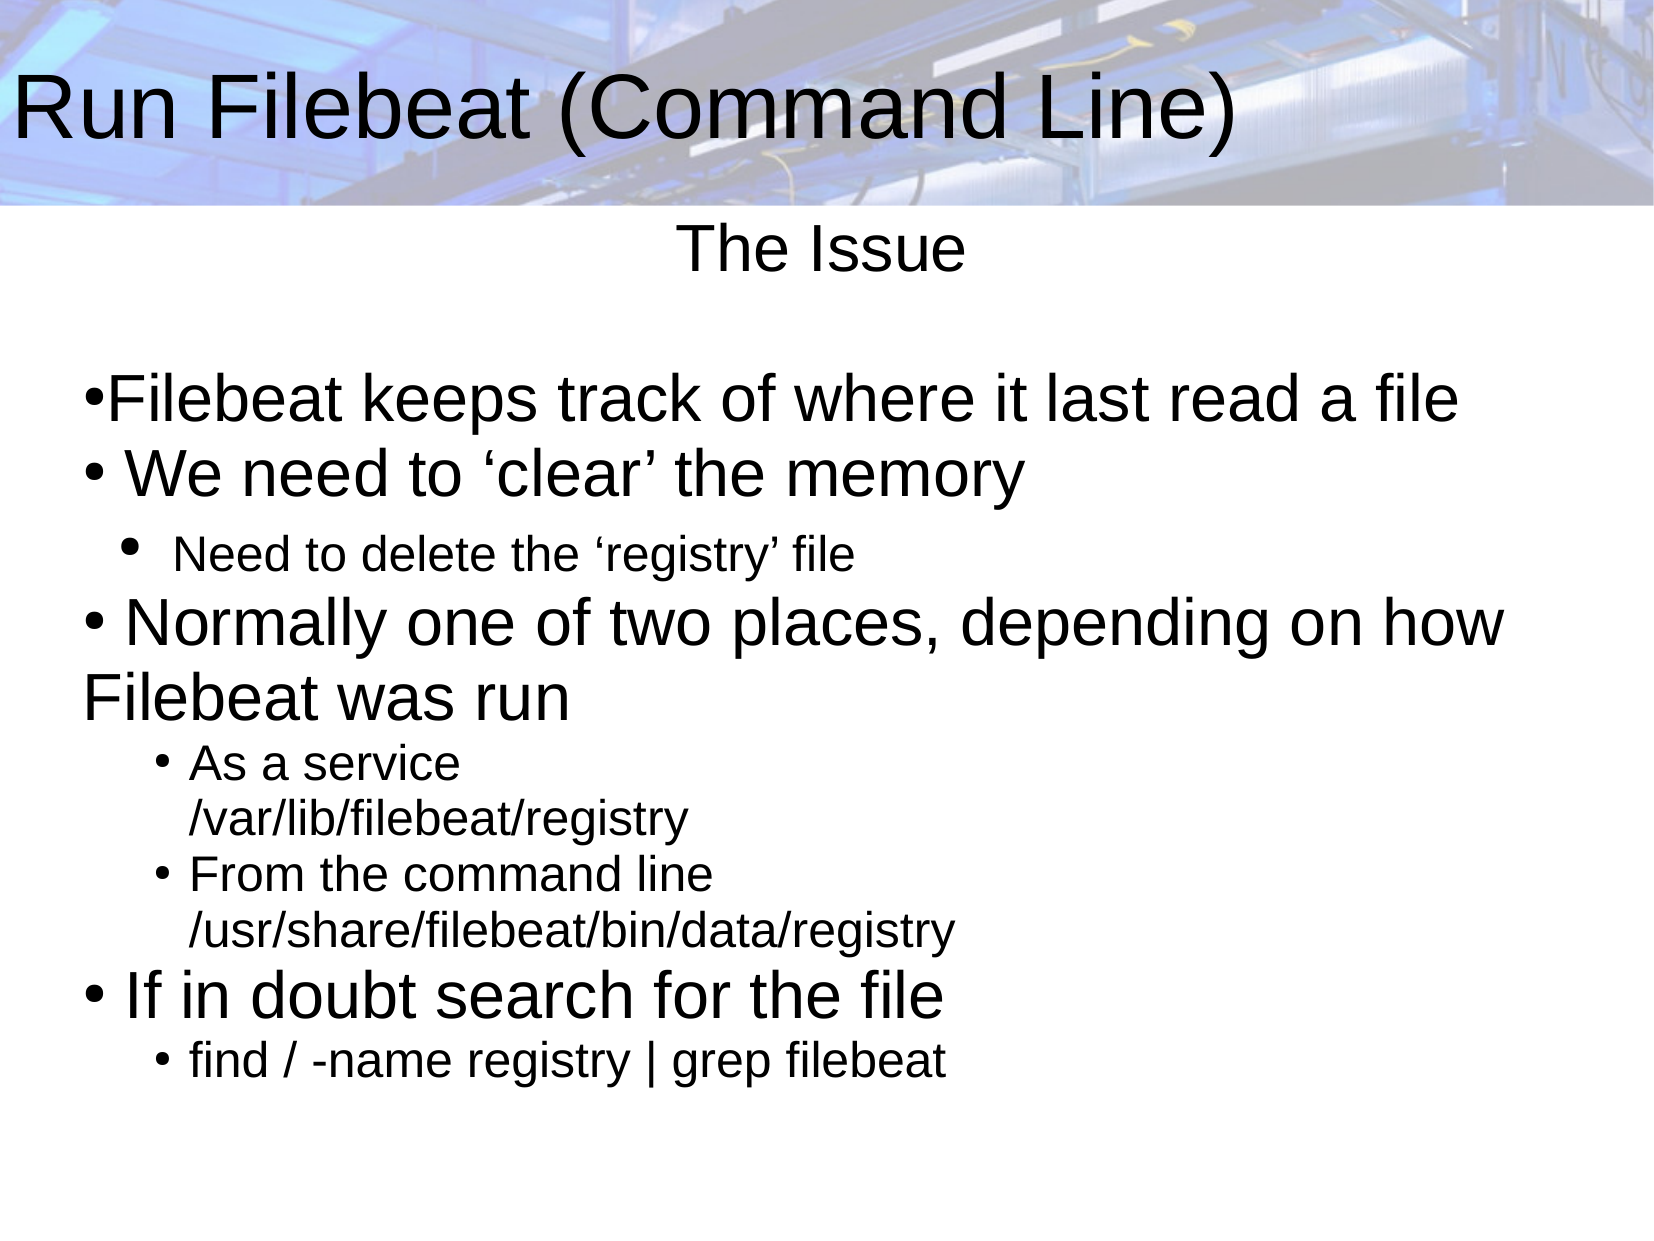

# Run Filebeat (Command Line)
The Issue
Filebeat keeps track of where it last read a file
 We need to ‘clear’ the memory
 Need to delete the ‘registry’ file
 Normally one of two places, depending on how Filebeat was run
As a service
/var/lib/filebeat/registry
From the command line
/usr/share/filebeat/bin/data/registry
 If in doubt search for the file
find / -name registry | grep filebeat